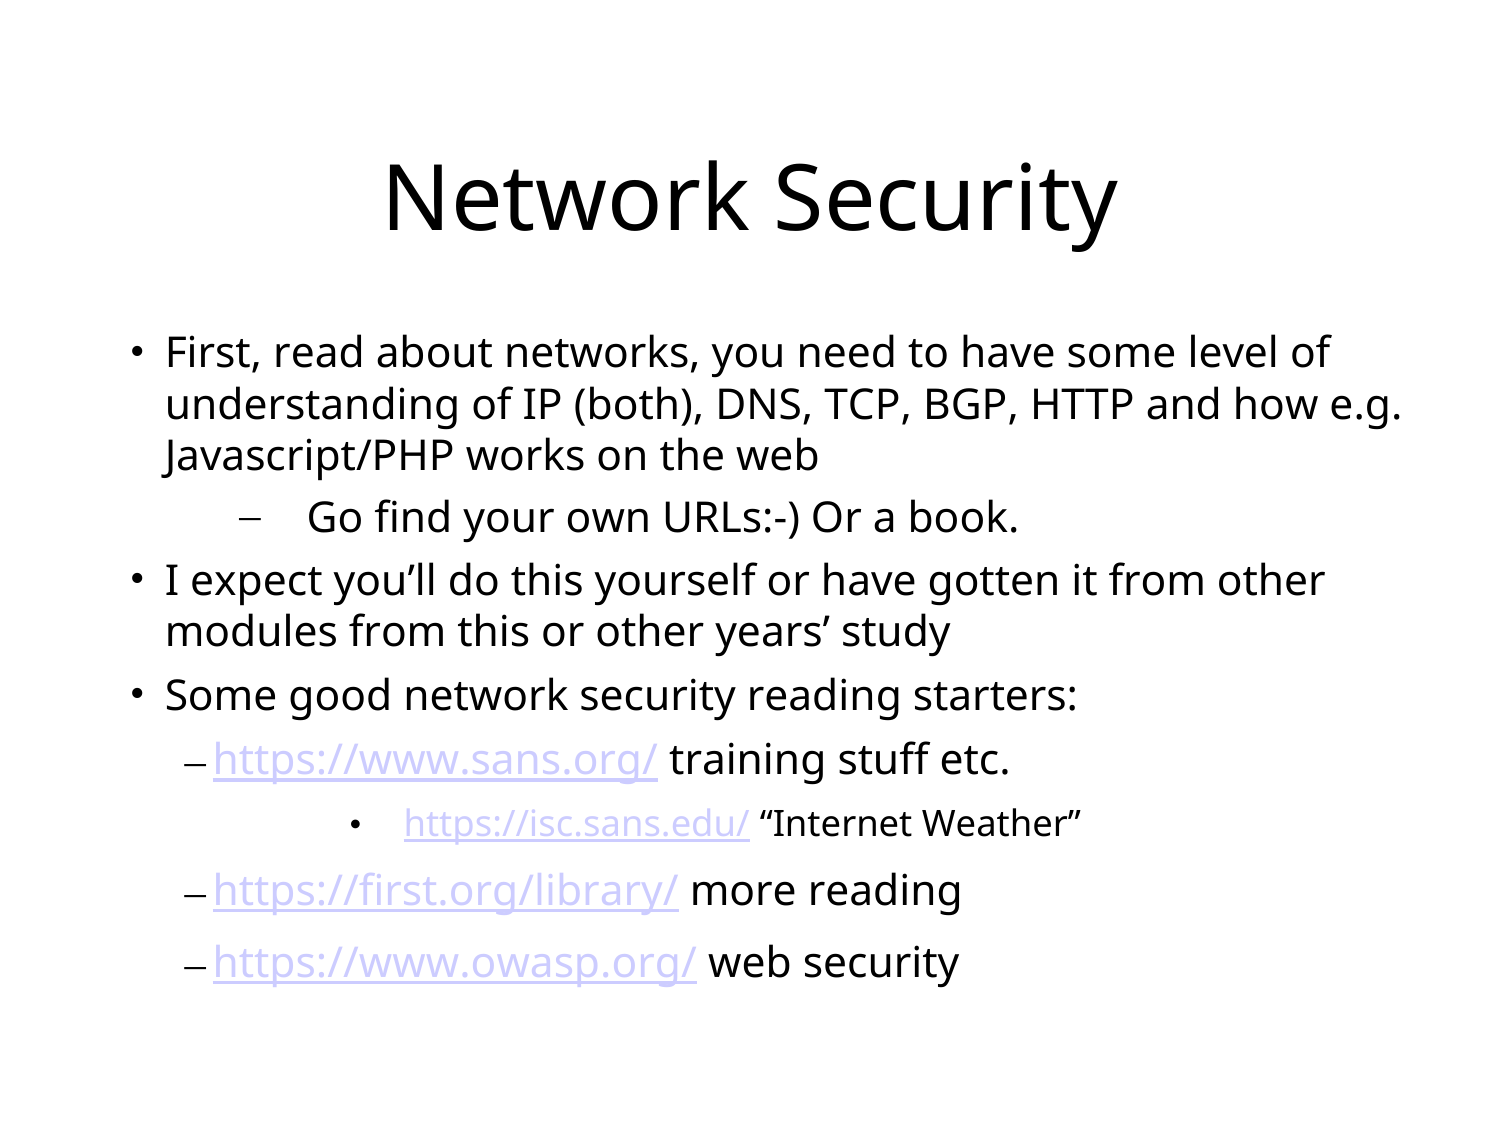

# Network Security
First, read about networks, you need to have some level of understanding of IP (both), DNS, TCP, BGP, HTTP and how e.g. Javascript/PHP works on the web
Go find your own URLs:-) Or a book.
I expect you’ll do this yourself or have gotten it from other modules from this or other years’ study
Some good network security reading starters:
https://www.sans.org/ training stuff etc.
https://isc.sans.edu/ “Internet Weather”
https://first.org/library/ more reading
https://www.owasp.org/ web security